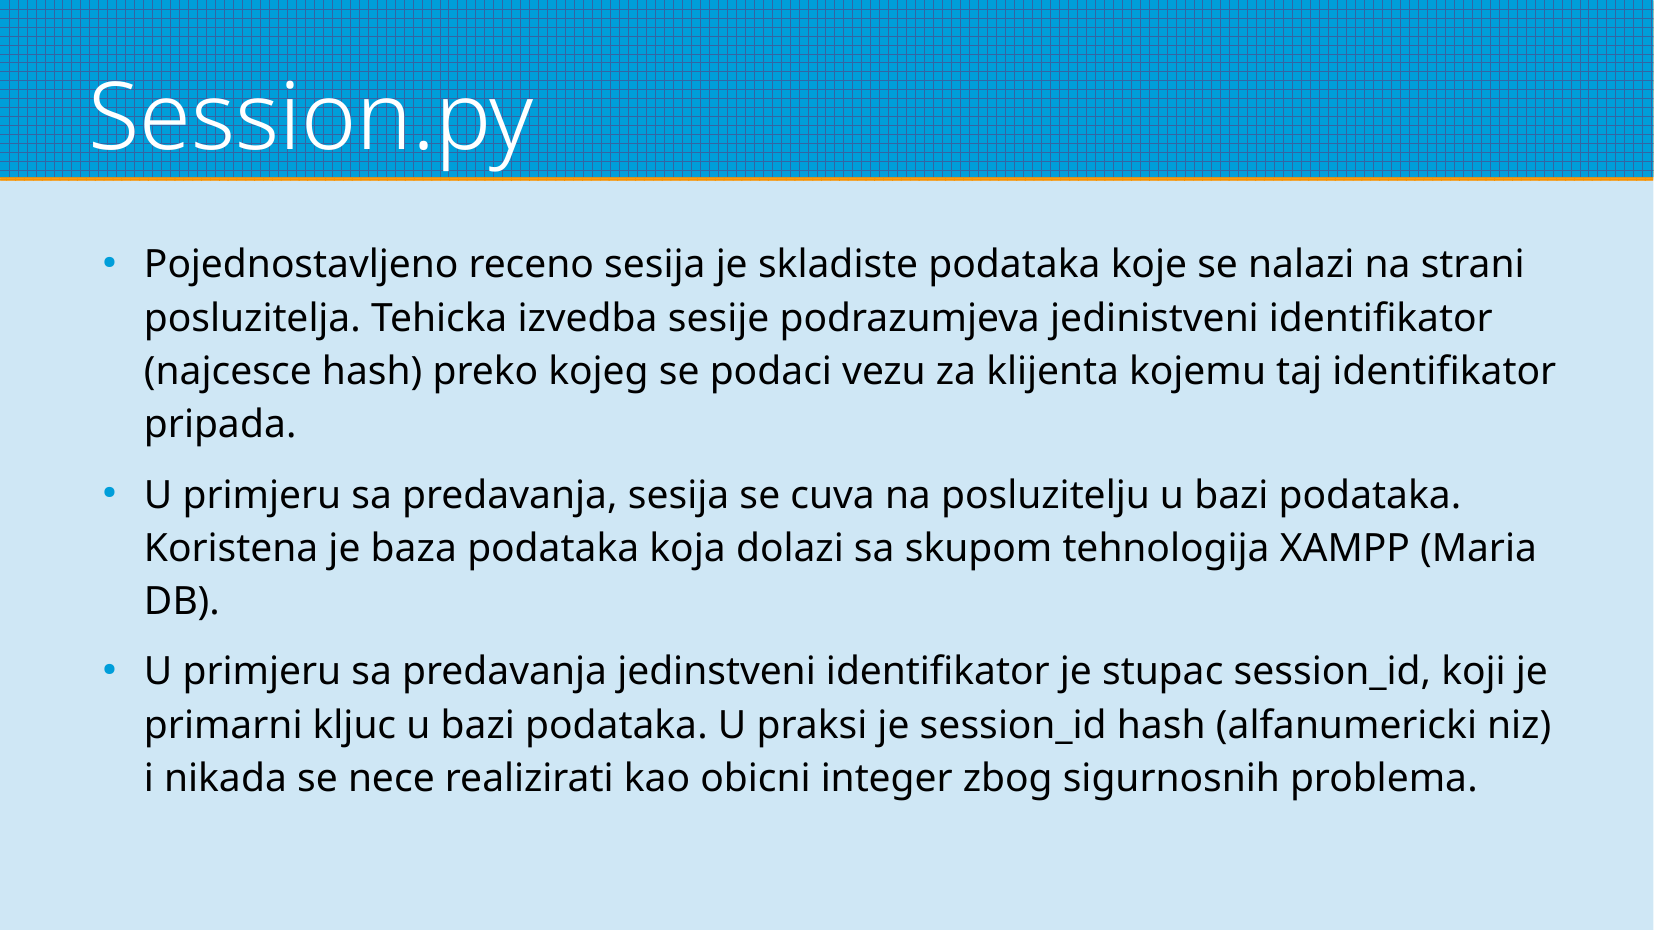

# Session.py
Pojednostavljeno receno sesija je skladiste podataka koje se nalazi na strani posluzitelja. Tehicka izvedba sesije podrazumjeva jedinistveni identifikator (najcesce hash) preko kojeg se podaci vezu za klijenta kojemu taj identifikator pripada.
U primjeru sa predavanja, sesija se cuva na posluzitelju u bazi podataka. Koristena je baza podataka koja dolazi sa skupom tehnologija XAMPP (Maria DB).
U primjeru sa predavanja jedinstveni identifikator je stupac session_id, koji je primarni kljuc u bazi podataka. U praksi je session_id hash (alfanumericki niz) i nikada se nece realizirati kao obicni integer zbog sigurnosnih problema.